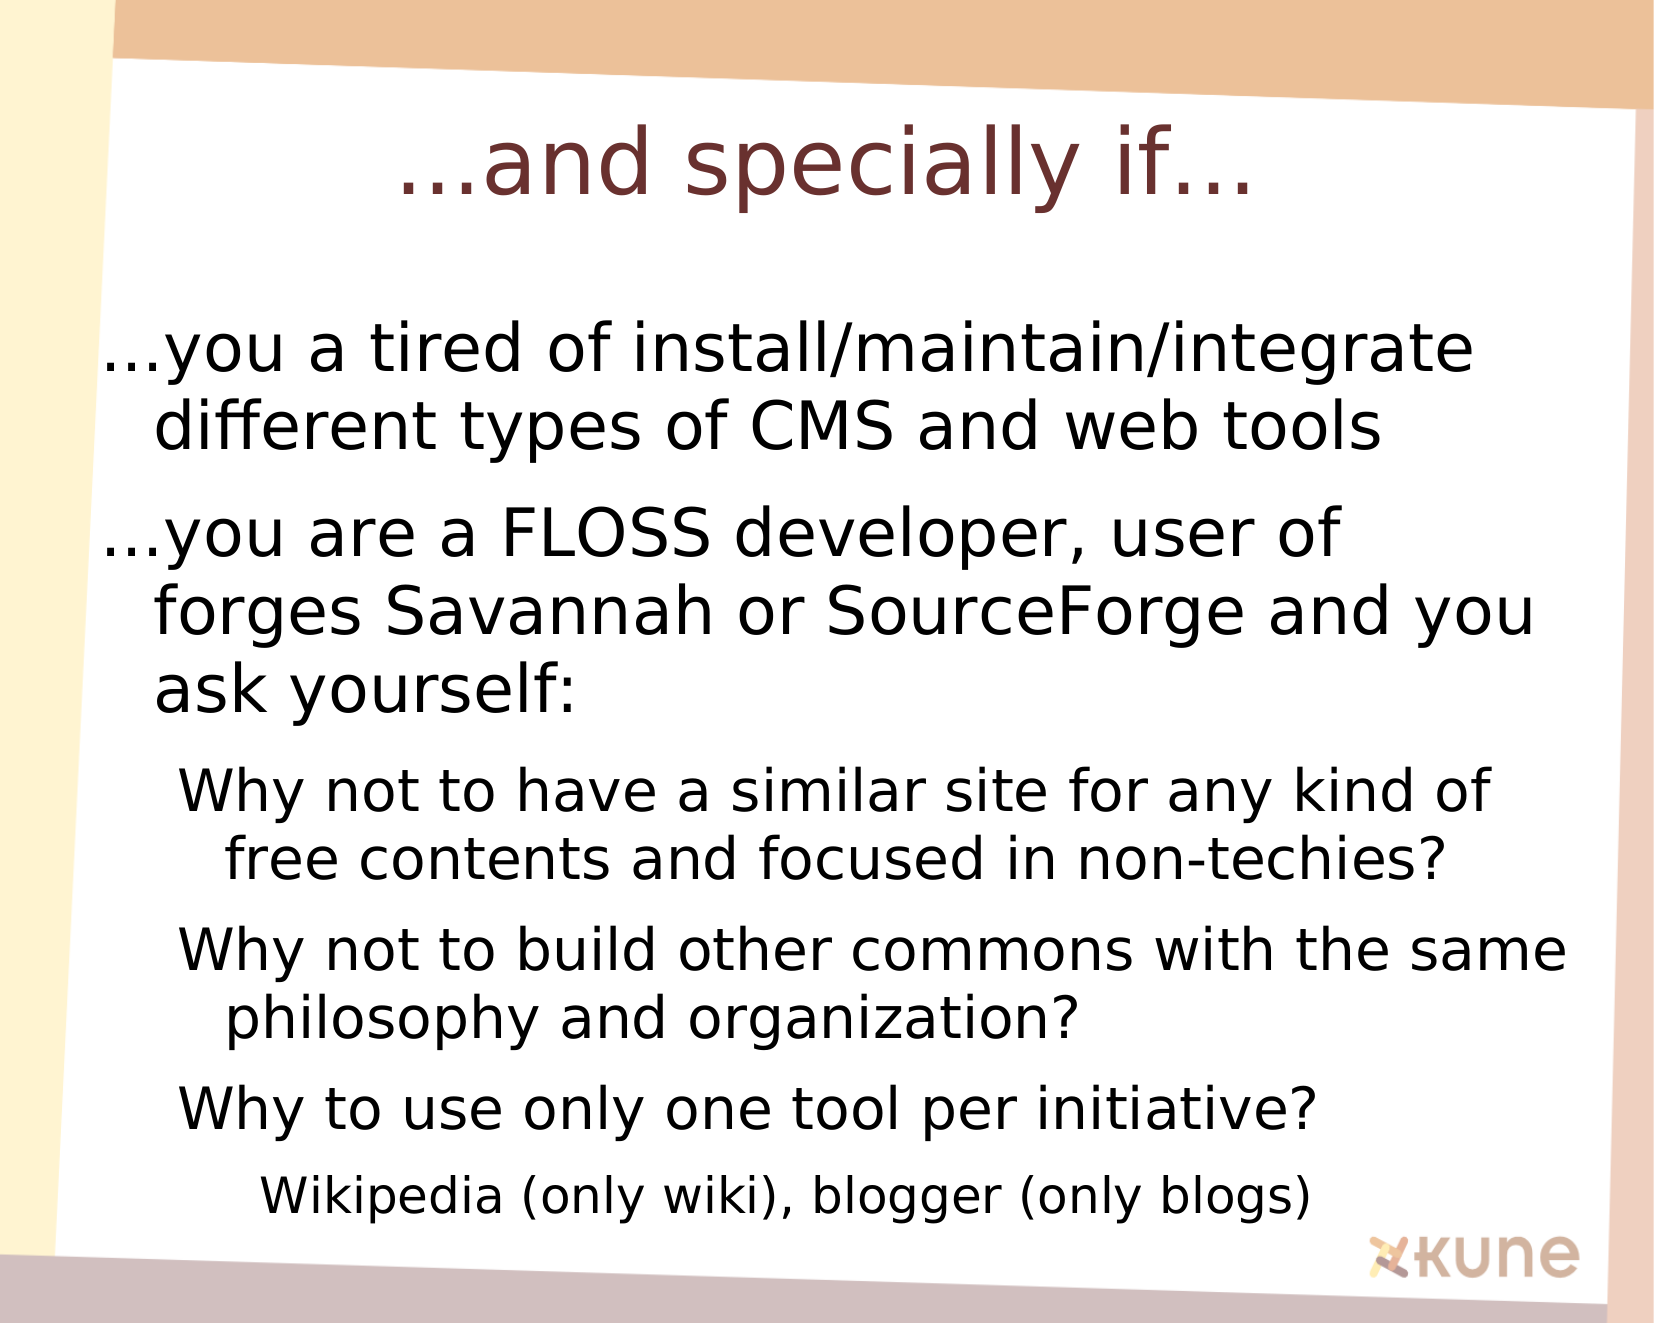

# ...and specially if...
...you a tired of install/maintain/integrate different types of CMS and web tools
...you are a FLOSS developer, user of forges Savannah or SourceForge and you ask yourself:
Why not to have a similar site for any kind of free contents and focused in non-techies?
Why not to build other commons with the same philosophy and organization?
Why to use only one tool per initiative?
Wikipedia (only wiki), blogger (only blogs)